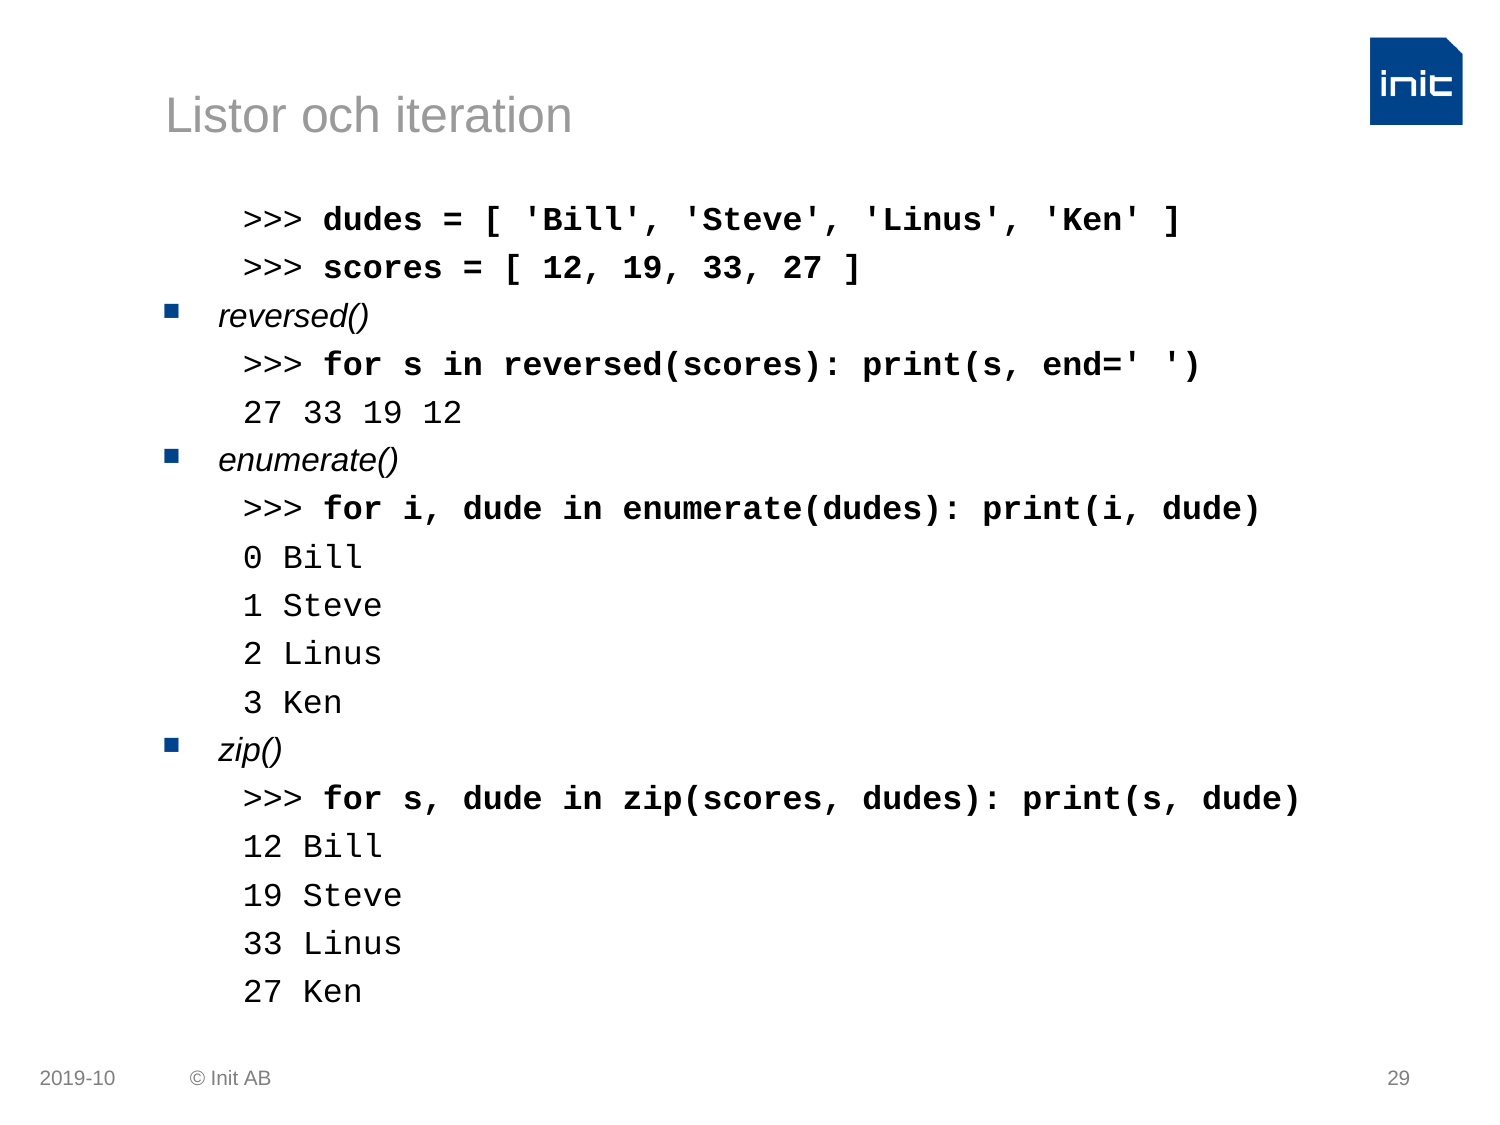

Listor och iteration
>>> dudes = [ 'Bill', 'Steve', 'Linus', 'Ken' ]
>>> scores = [ 12, 19, 33, 27 ]
reversed()
>>> for s in reversed(scores): print(s, end=' ')
27 33 19 12
enumerate()
>>> for i, dude in enumerate(dudes): print(i, dude)
0 Bill
1 Steve
2 Linus
3 Ken
zip()
>>> for s, dude in zip(scores, dudes): print(s, dude)
12 Bill
19 Steve
33 Linus
27 Ken
2019-10
© Init AB